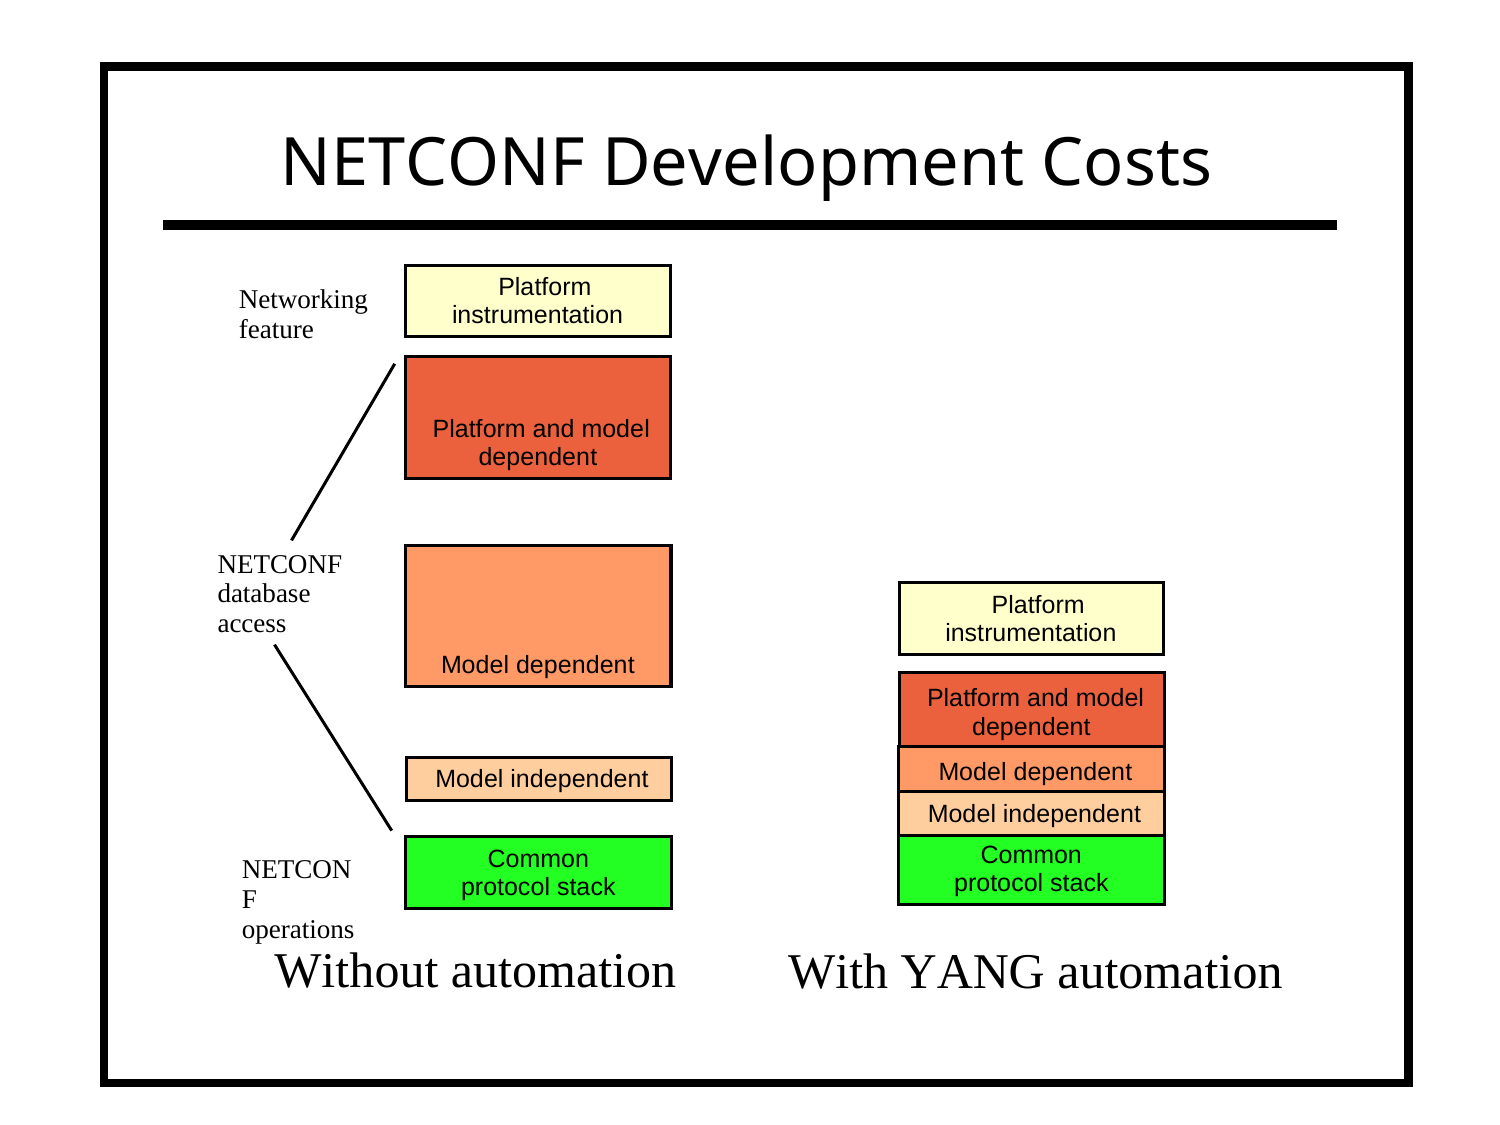

# NETCONF Development Costs
 Platform
instrumentation
Networking feature
 Platform and model dependent
NETCONF
database
access
Model dependent
 Platform
instrumentation
 Platform and model dependent
 Model dependent
 Model independent
 Model independent
Common
protocol stack
Common
protocol stack
NETCONF
operations
Without automation
With YANG automation